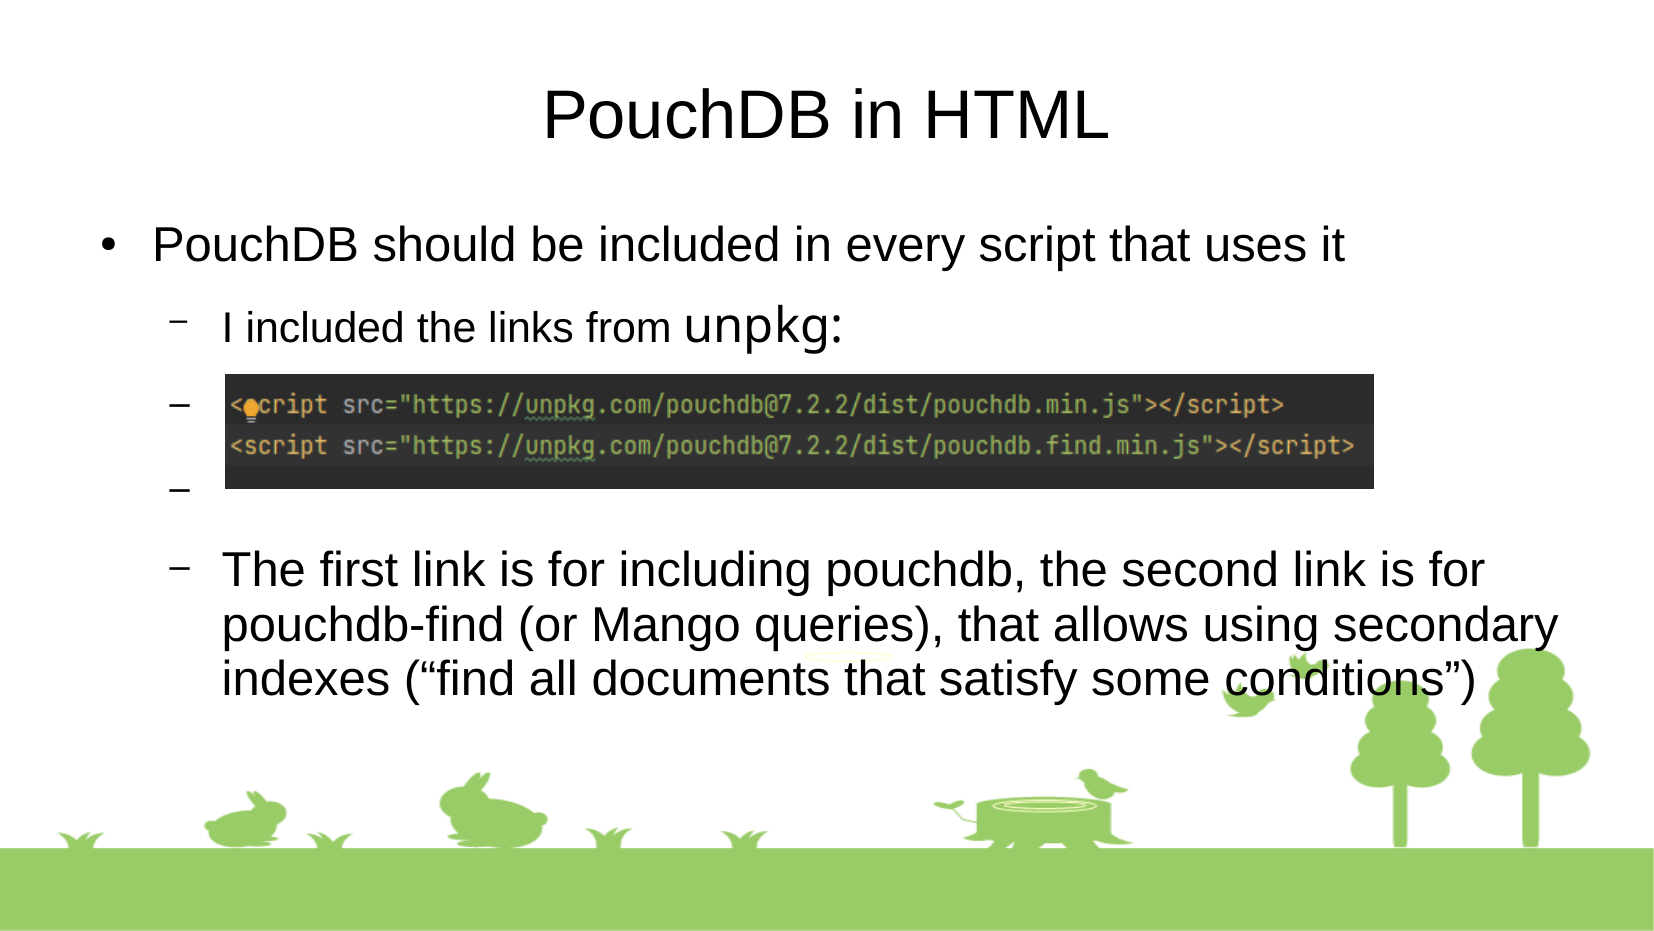

# PouchDB in HTML
PouchDB should be included in every script that uses it
I included the links from unpkg:
The first link is for including pouchdb, the second link is for pouchdb-find (or Mango queries), that allows using secondary indexes (“find all documents that satisfy some conditions”)